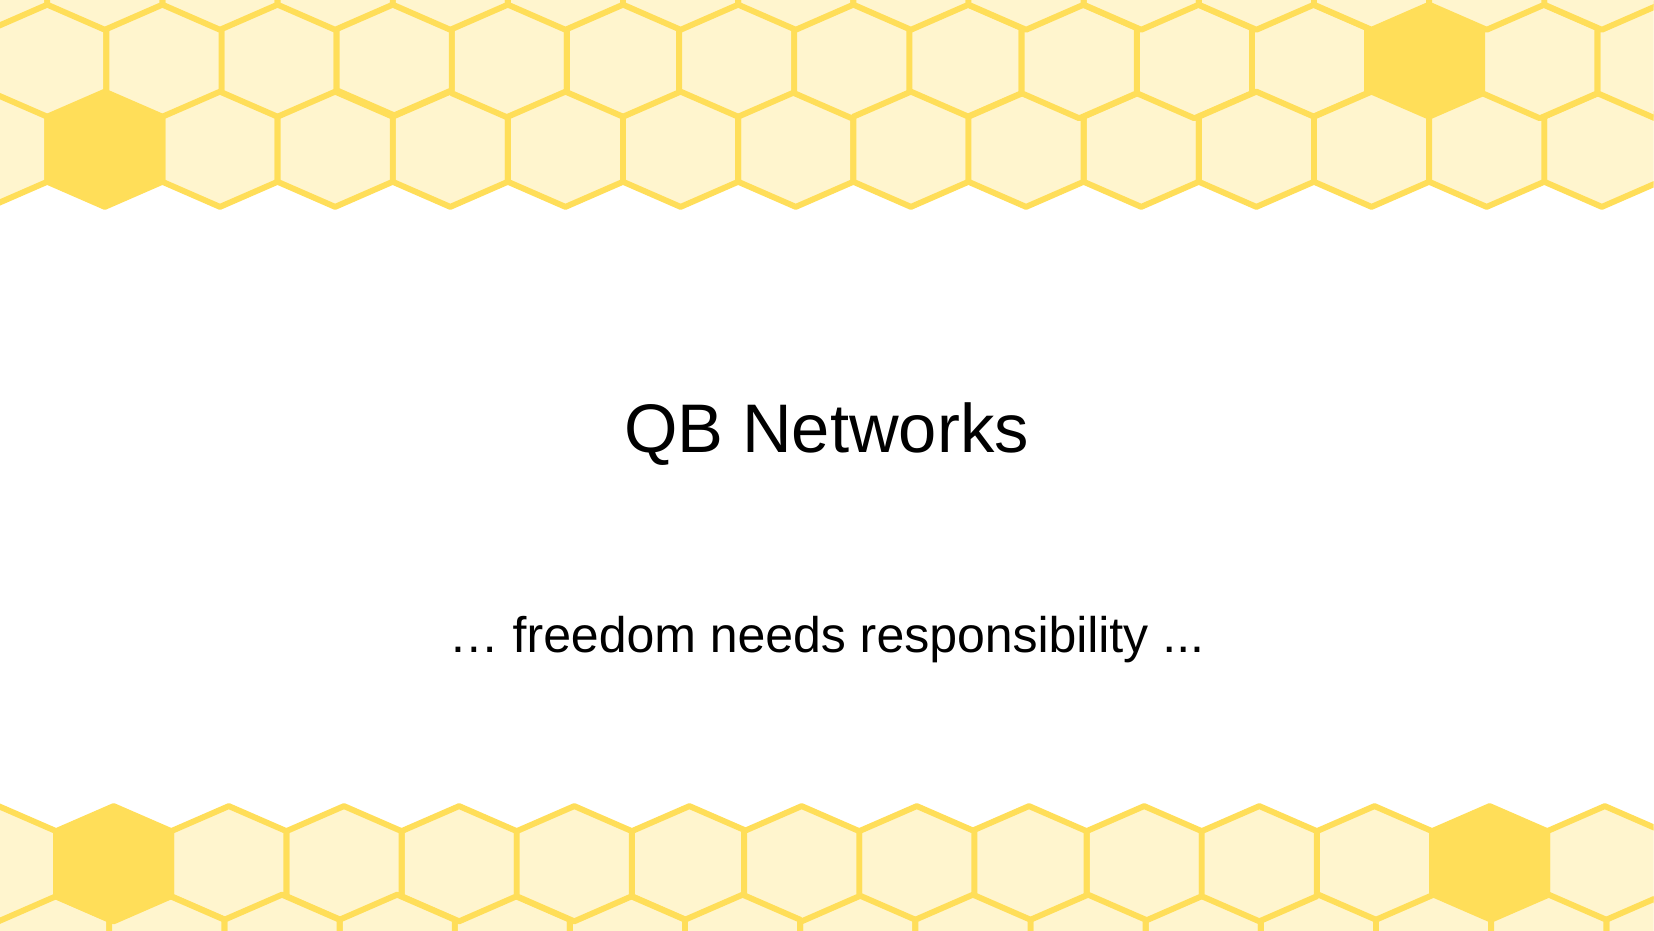

# QB Networks
… freedom needs responsibility ...